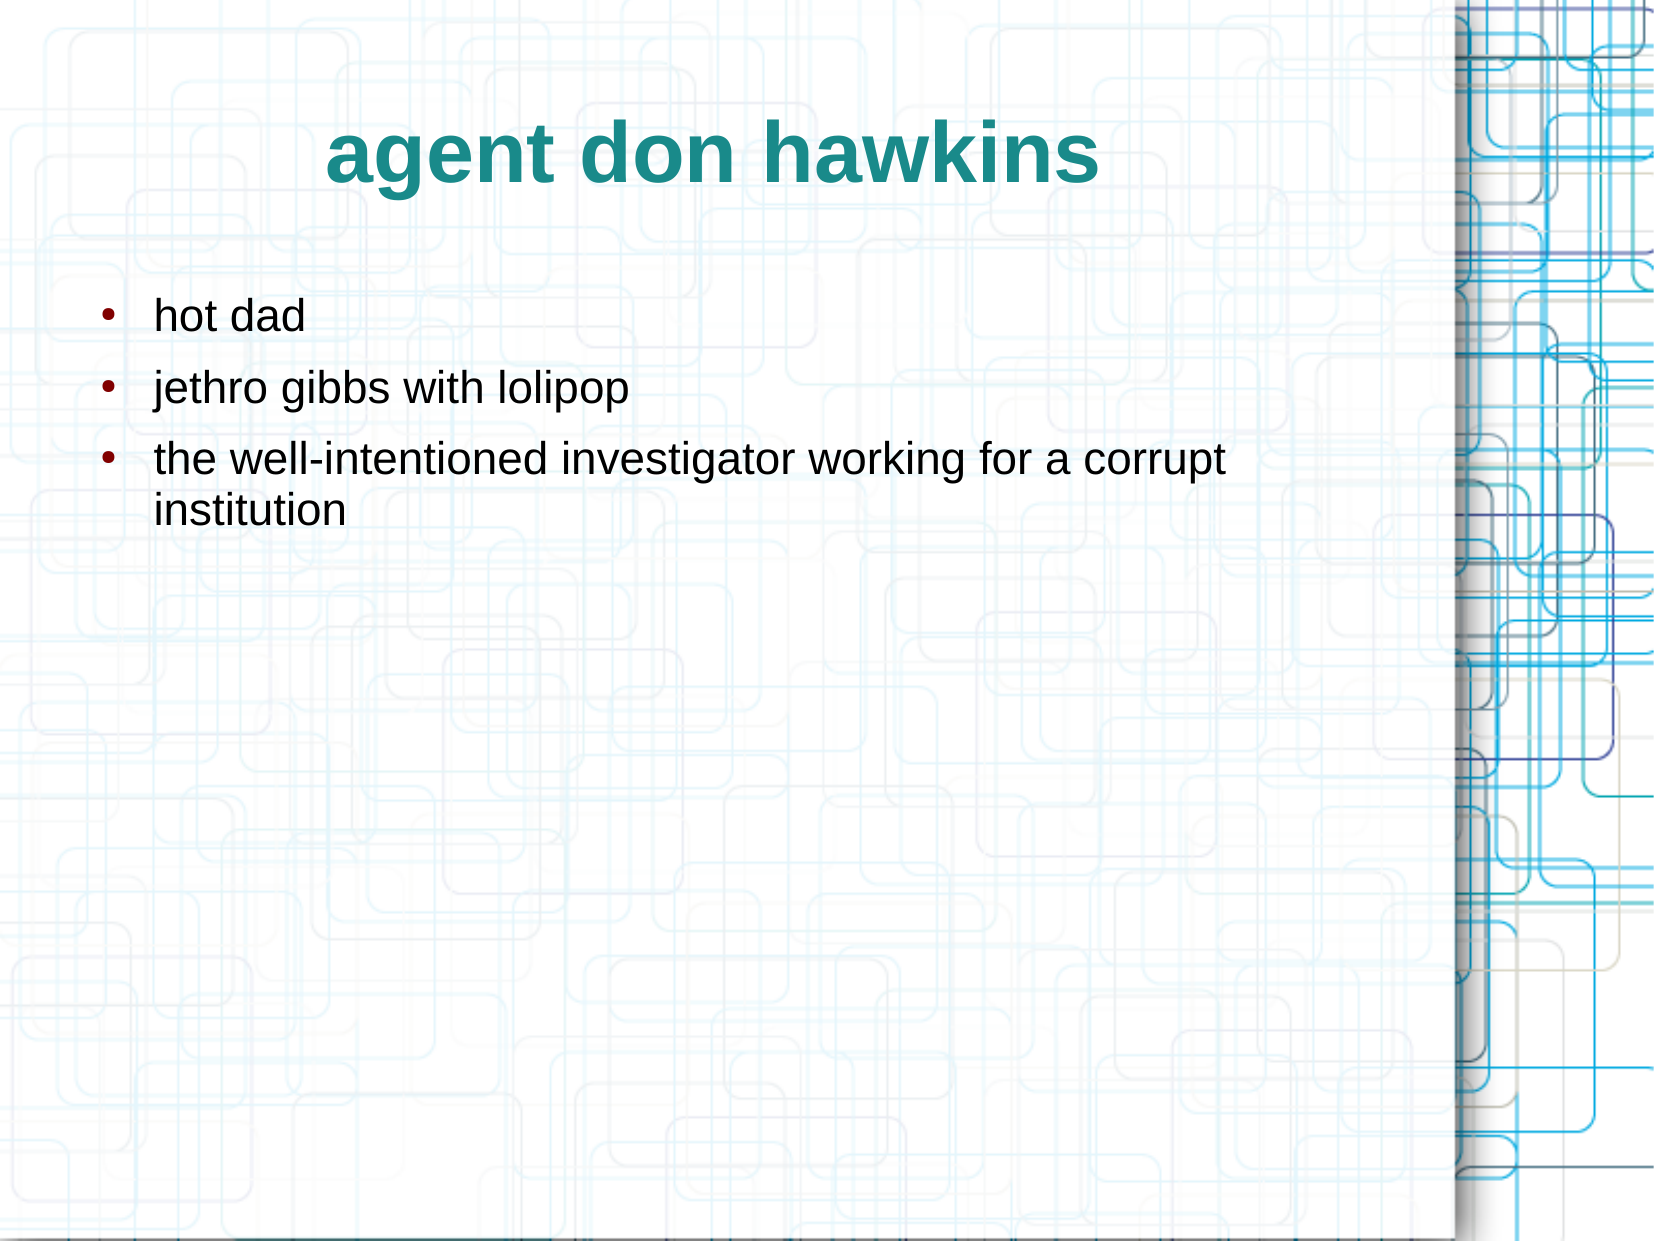

# agent don hawkins
hot dad
jethro gibbs with lolipop
the well-intentioned investigator working for a corrupt institution